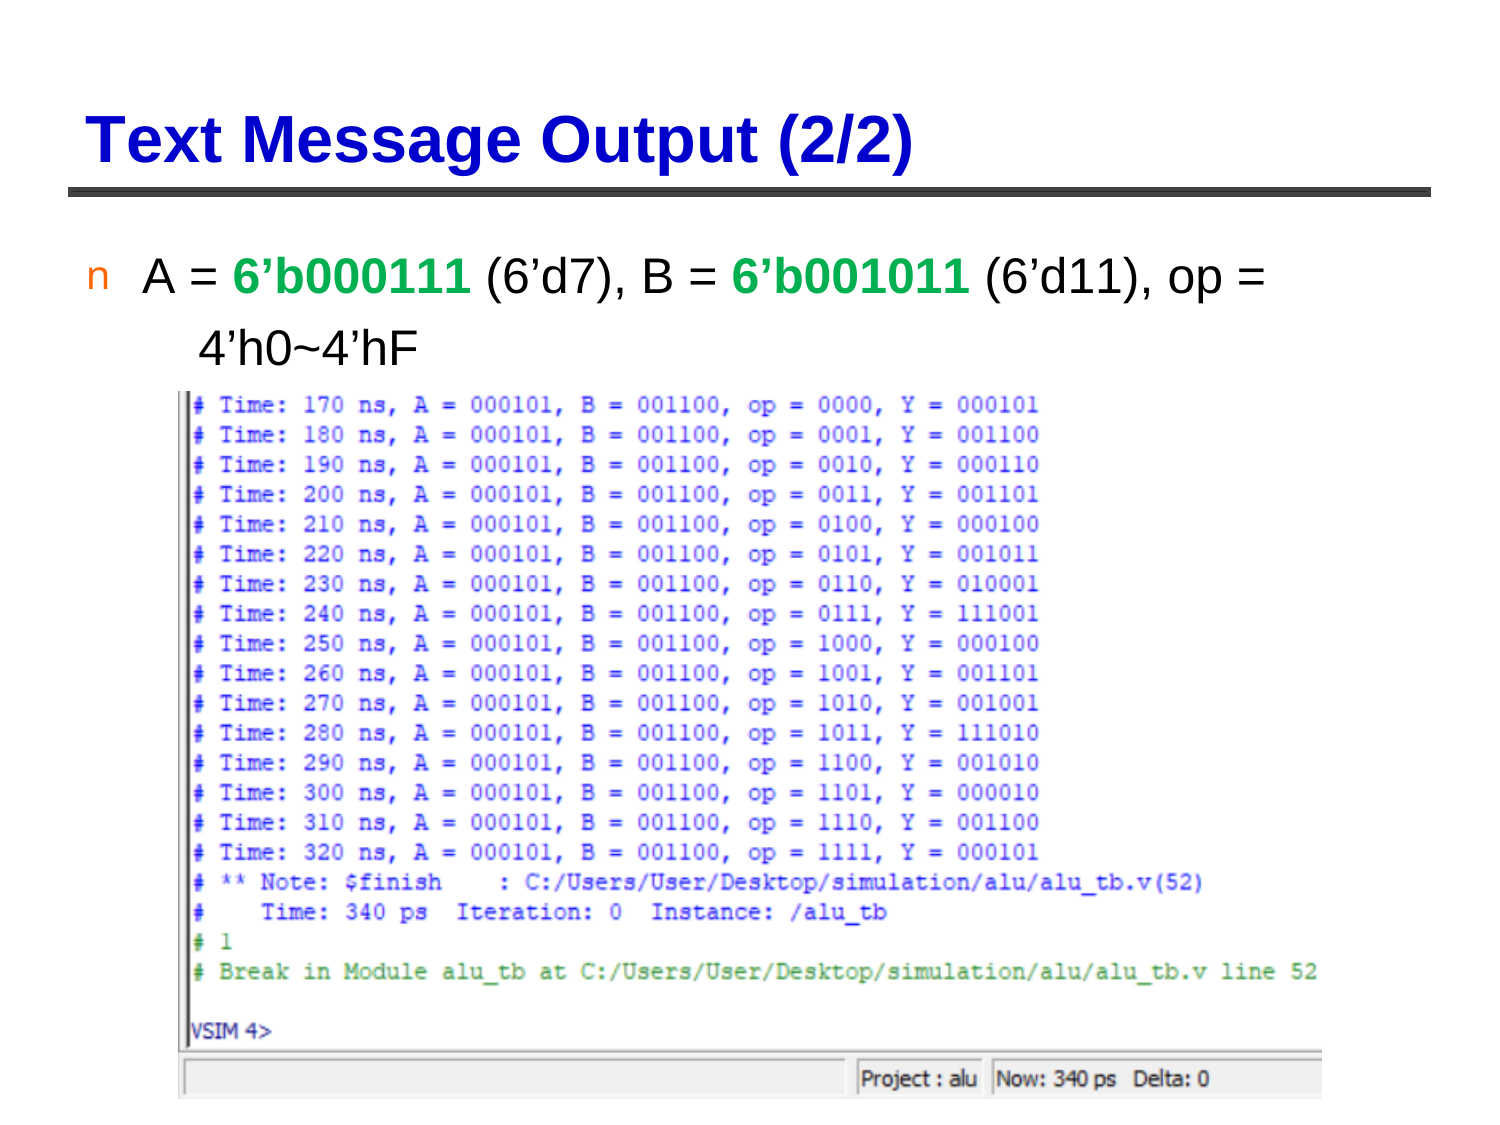

# Text Message Output (2/2)
A = 6’b000111 (6’d7), B = 6’b001011 (6’d11), op = 4’h0~4’hF